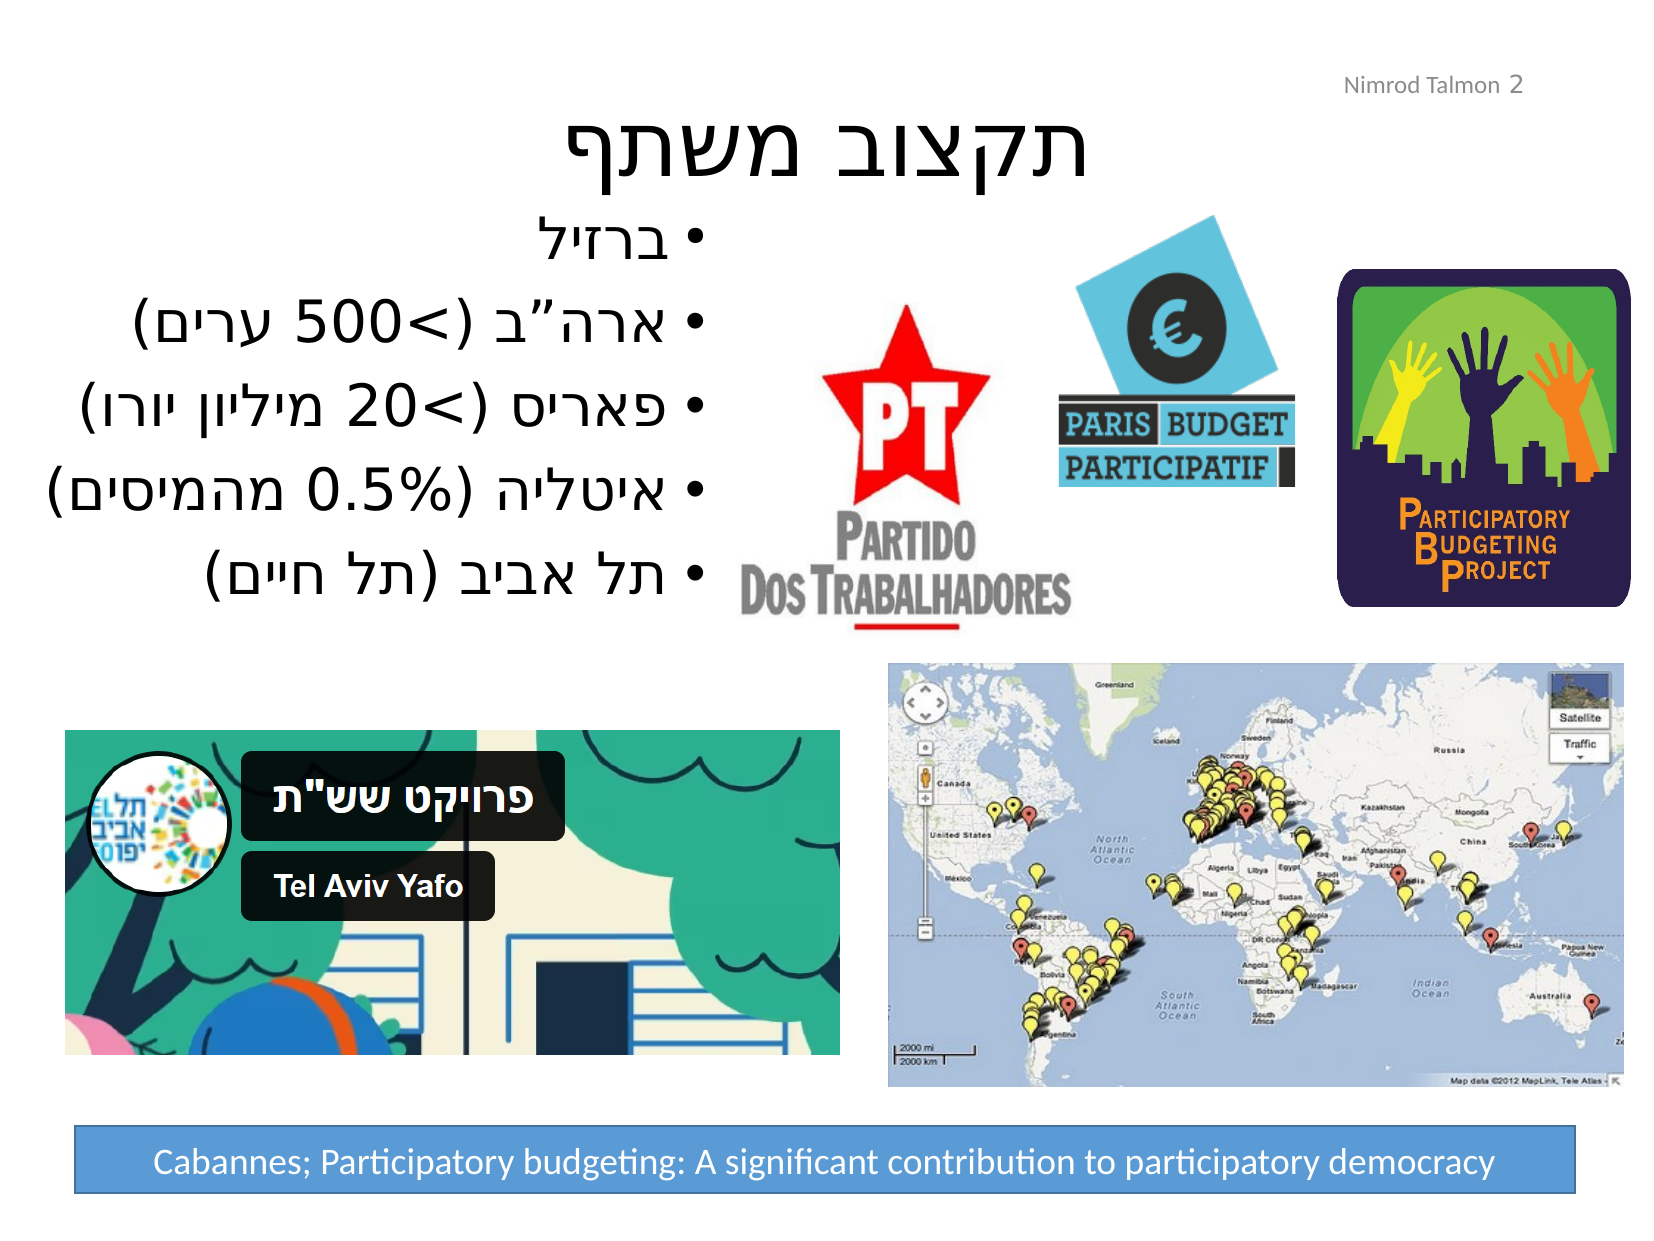

# תקצוב משתף
 Nimrod Talmon
ברזיל
ארה”ב (>500 ערים)
פאריס (>20 מיליון יורו)
איטליה (0.5% מהמיסים)
תל אביב (תל חיים)
Cabannes; Participatory budgeting: A significant contribution to participatory democracy